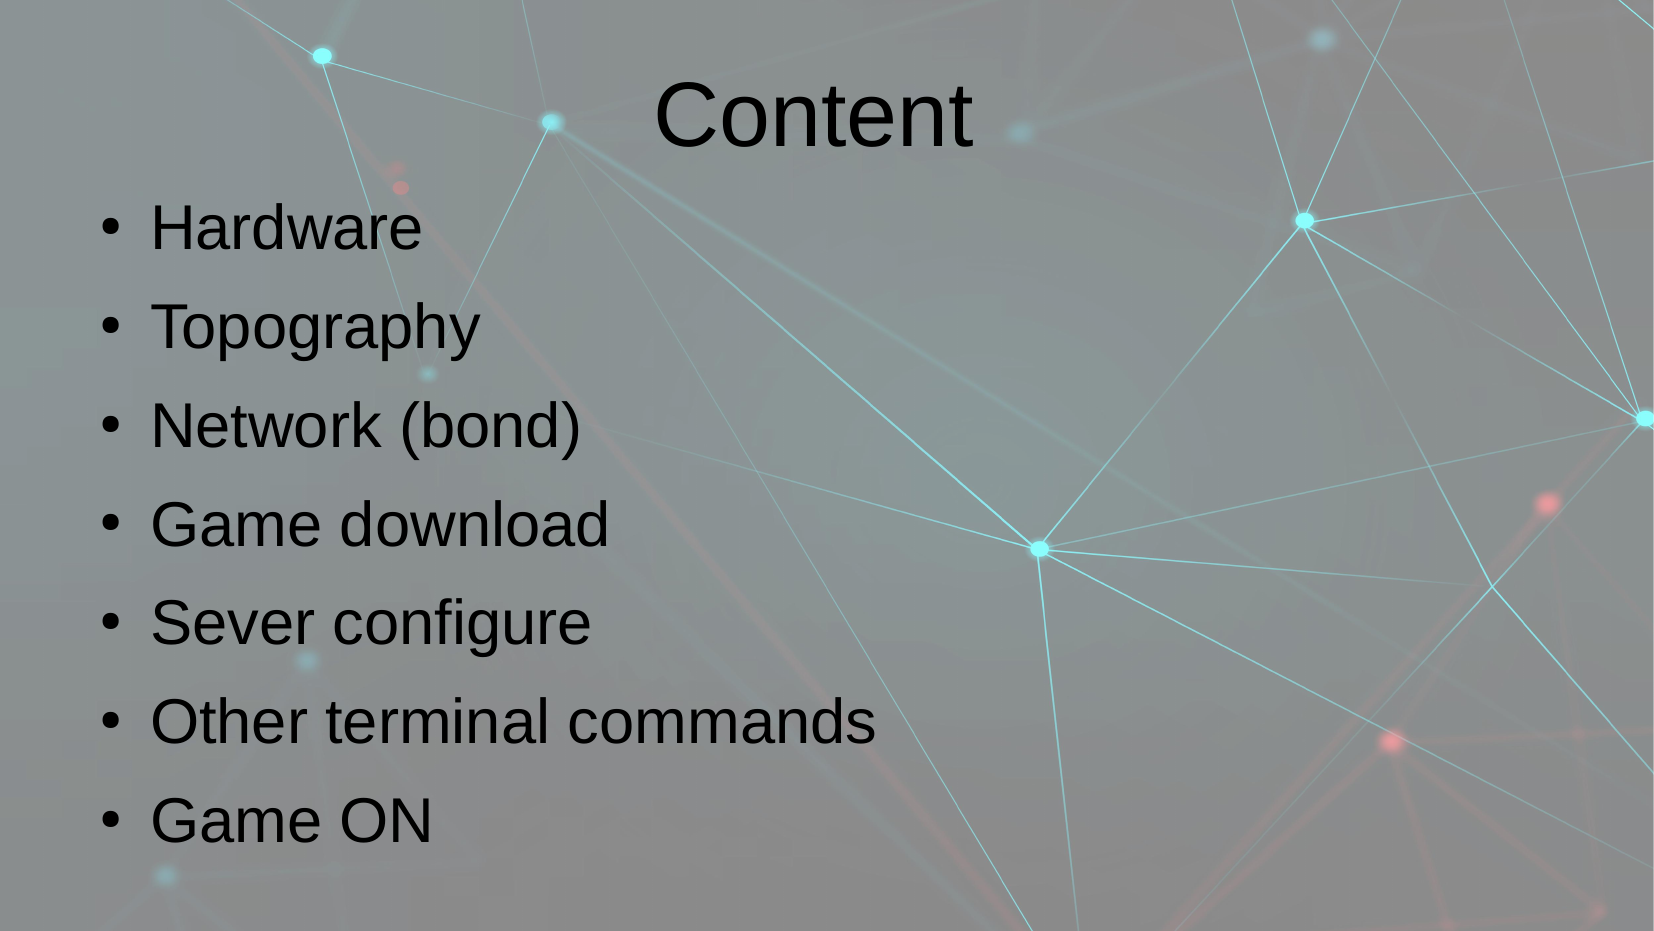

# Content
Hardware
Topography
Network (bond)
Game download
Sever configure
Other terminal commands
Game ON